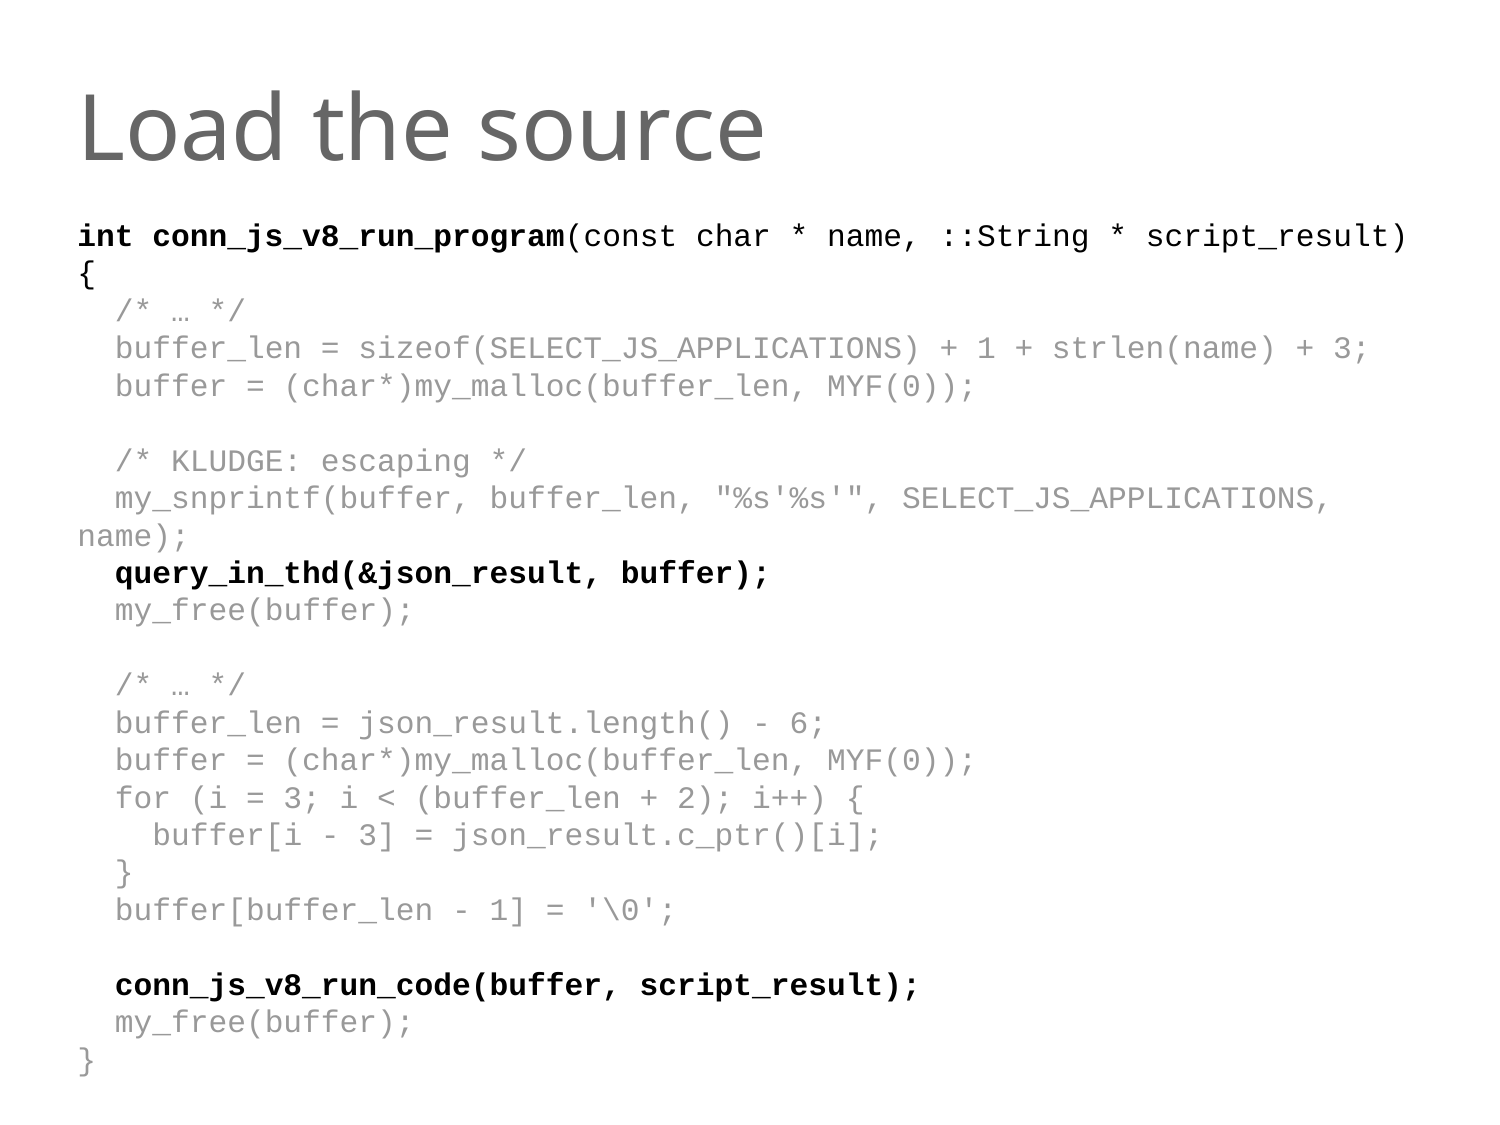

# Load the source
int conn_js_v8_run_program(const char * name, ::String * script_result) {
 /* … */
 buffer_len = sizeof(SELECT_JS_APPLICATIONS) + 1 + strlen(name) + 3;
 buffer = (char*)my_malloc(buffer_len, MYF(0));
 /* KLUDGE: escaping */
 my_snprintf(buffer, buffer_len, "%s'%s'", SELECT_JS_APPLICATIONS, name);
 query_in_thd(&json_result, buffer);
 my_free(buffer);
 /* … */
 buffer_len = json_result.length() - 6;
 buffer = (char*)my_malloc(buffer_len, MYF(0));
 for (i = 3; i < (buffer_len + 2); i++) {
 buffer[i - 3] = json_result.c_ptr()[i];
 }
 buffer[buffer_len - 1] = '\0';
 conn_js_v8_run_code(buffer, script_result);
 my_free(buffer);
}